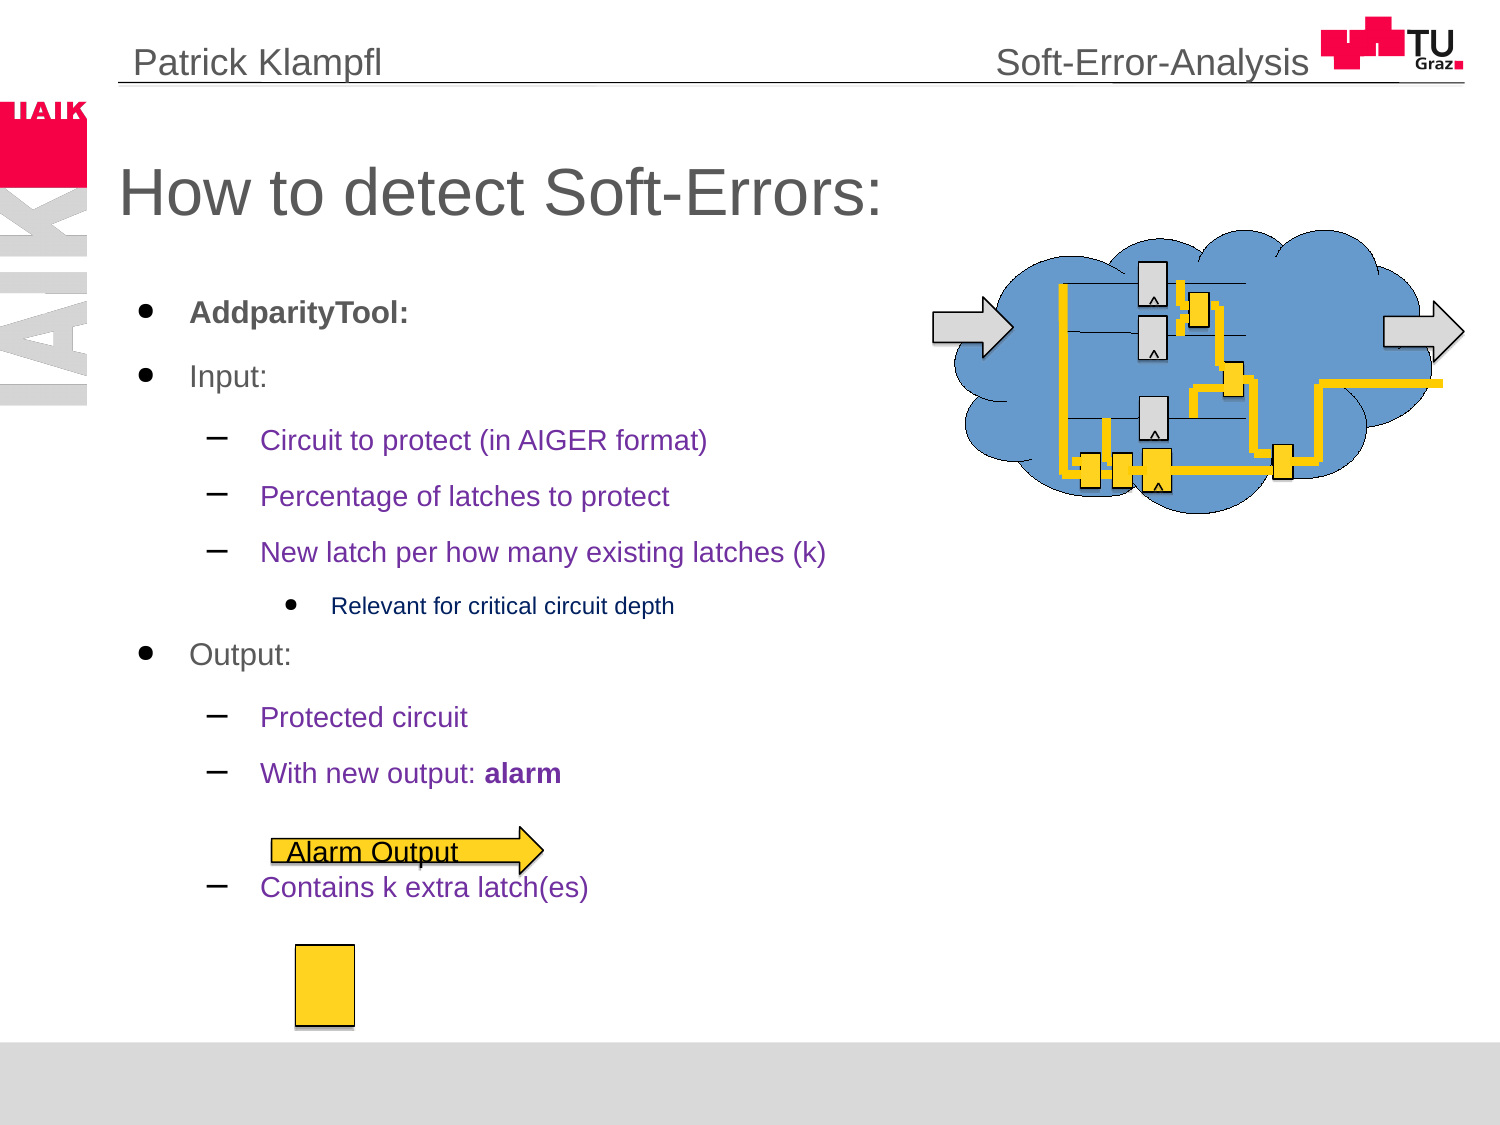

# How to detect Soft-Errors:
AddparityTool:
Input:
Circuit to protect (in AIGER format)
Percentage of latches to protect
New latch per how many existing latches (k)
Relevant for critical circuit depth
Output:
Protected circuit
With new output: alarm
Contains k extra latch(es)
Alarm Output